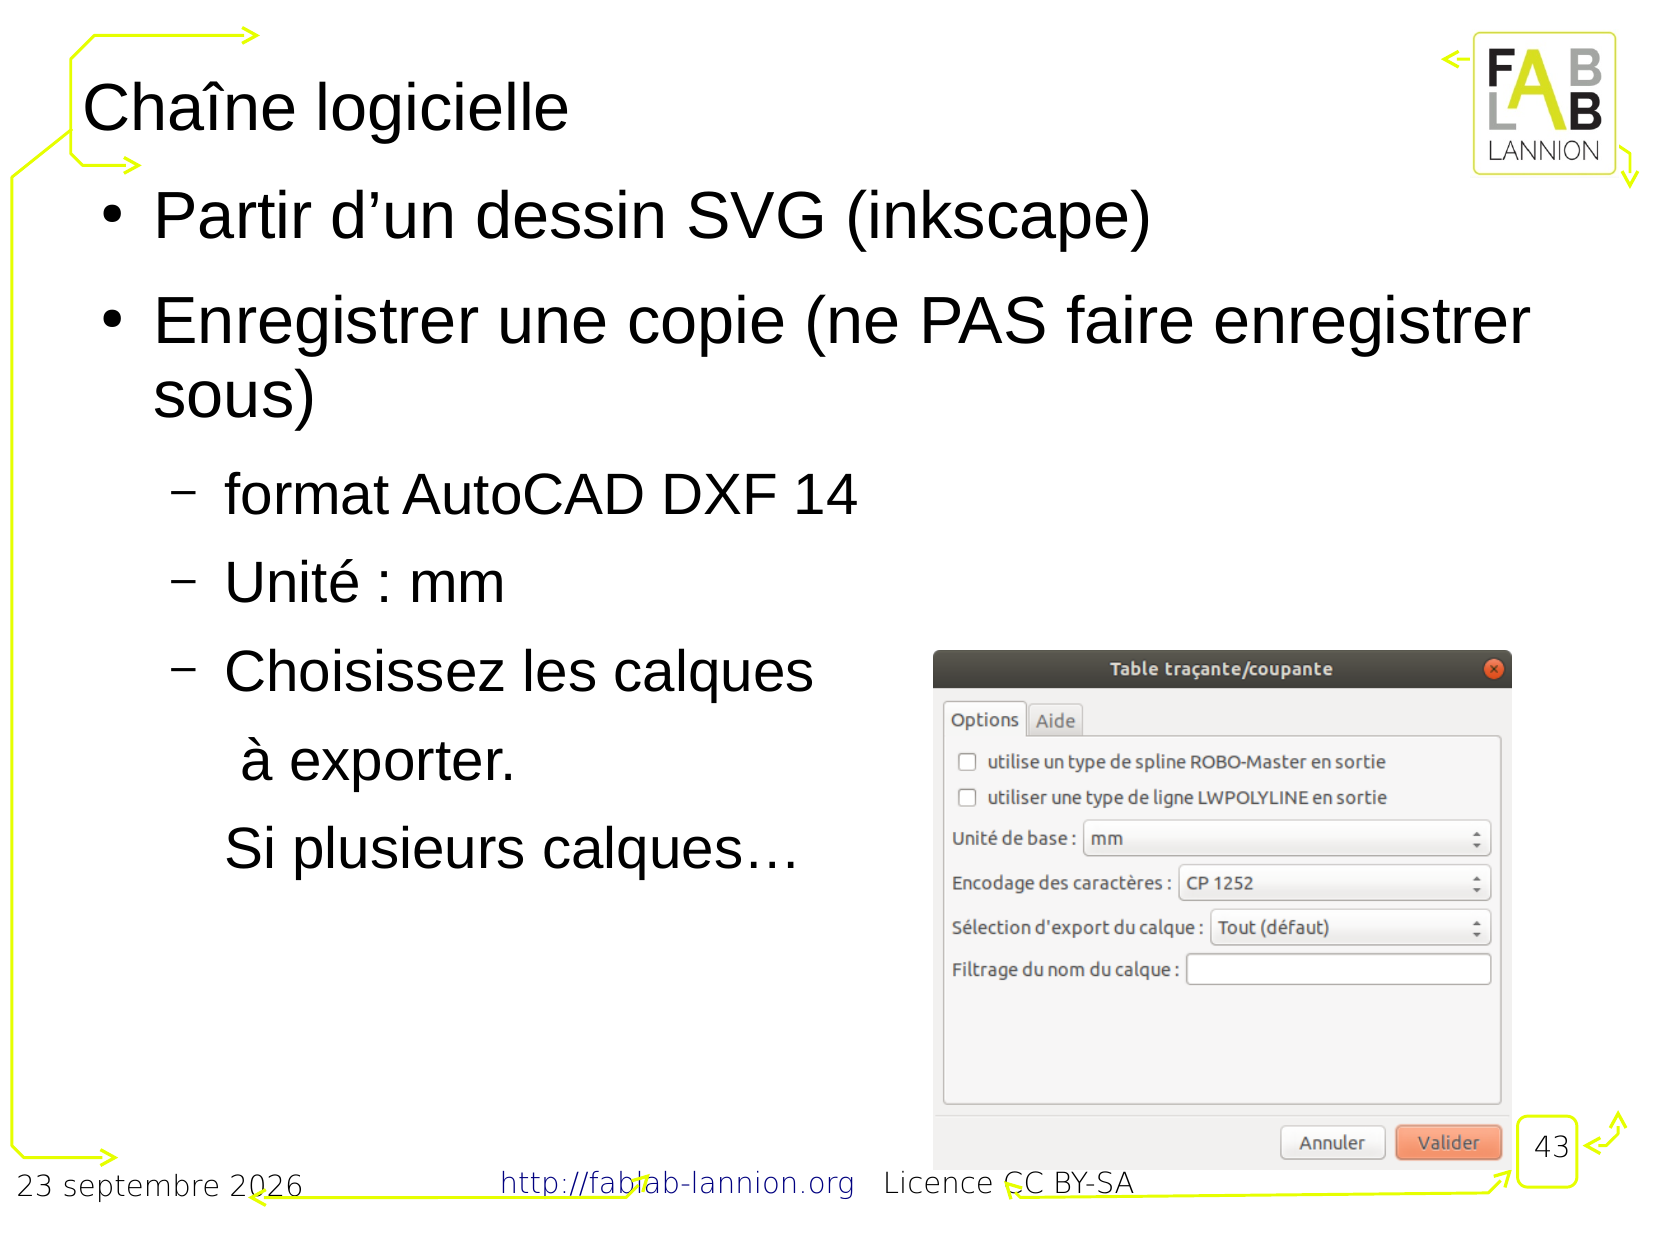

# Chaîne logicielle
Partir d’un dessin SVG (inkscape)
Enregistrer une copie (ne PAS faire enregistrer sous)
format AutoCAD DXF 14
Unité : mm
Choisissez les calques
 à exporter.
Si plusieurs calques…
43